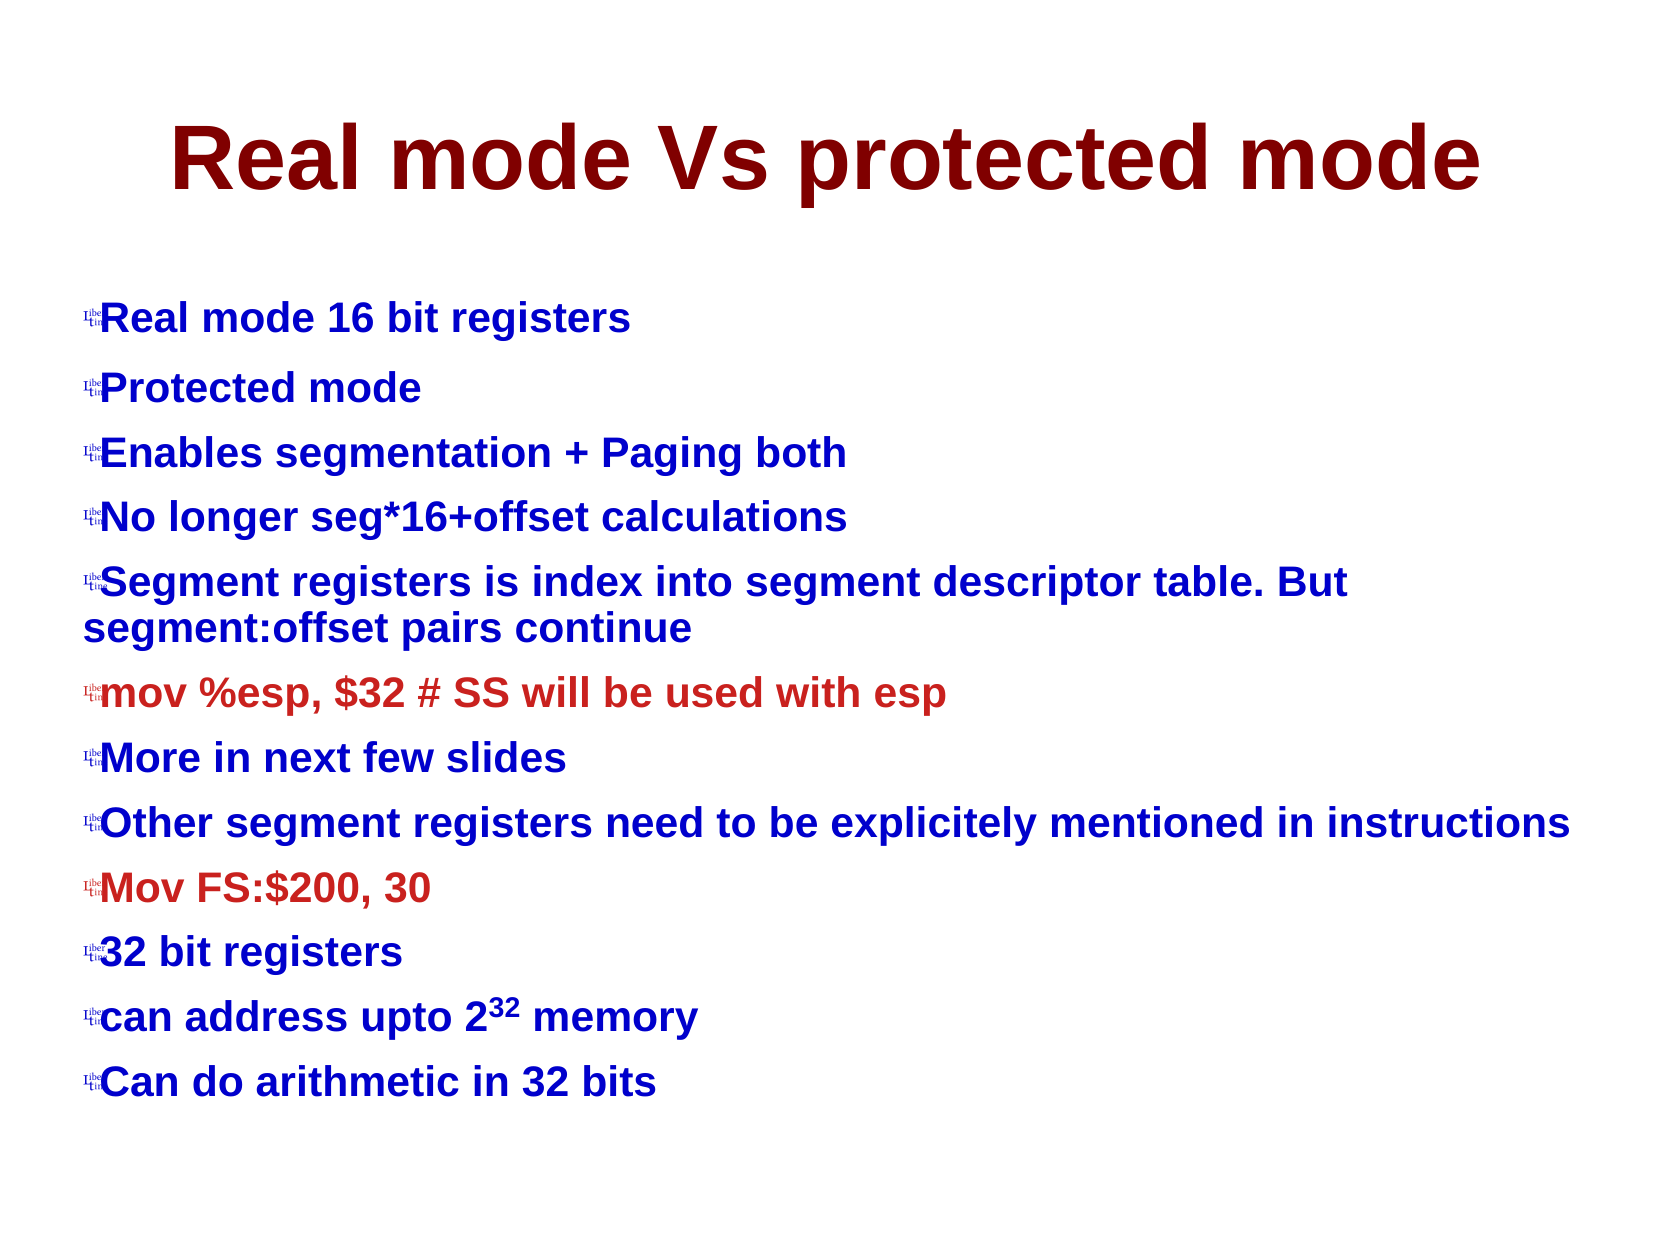

# Real mode Vs protected mode
Real mode 16 bit registers
Protected mode
Enables segmentation + Paging both
No longer seg*16+offset calculations
Segment registers is index into segment descriptor table. But segment:offset pairs continue
mov %esp, $32 # SS will be used with esp
More in next few slides
Other segment registers need to be explicitely mentioned in instructions
Mov FS:$200, 30
32 bit registers
can address upto 232 memory
Can do arithmetic in 32 bits